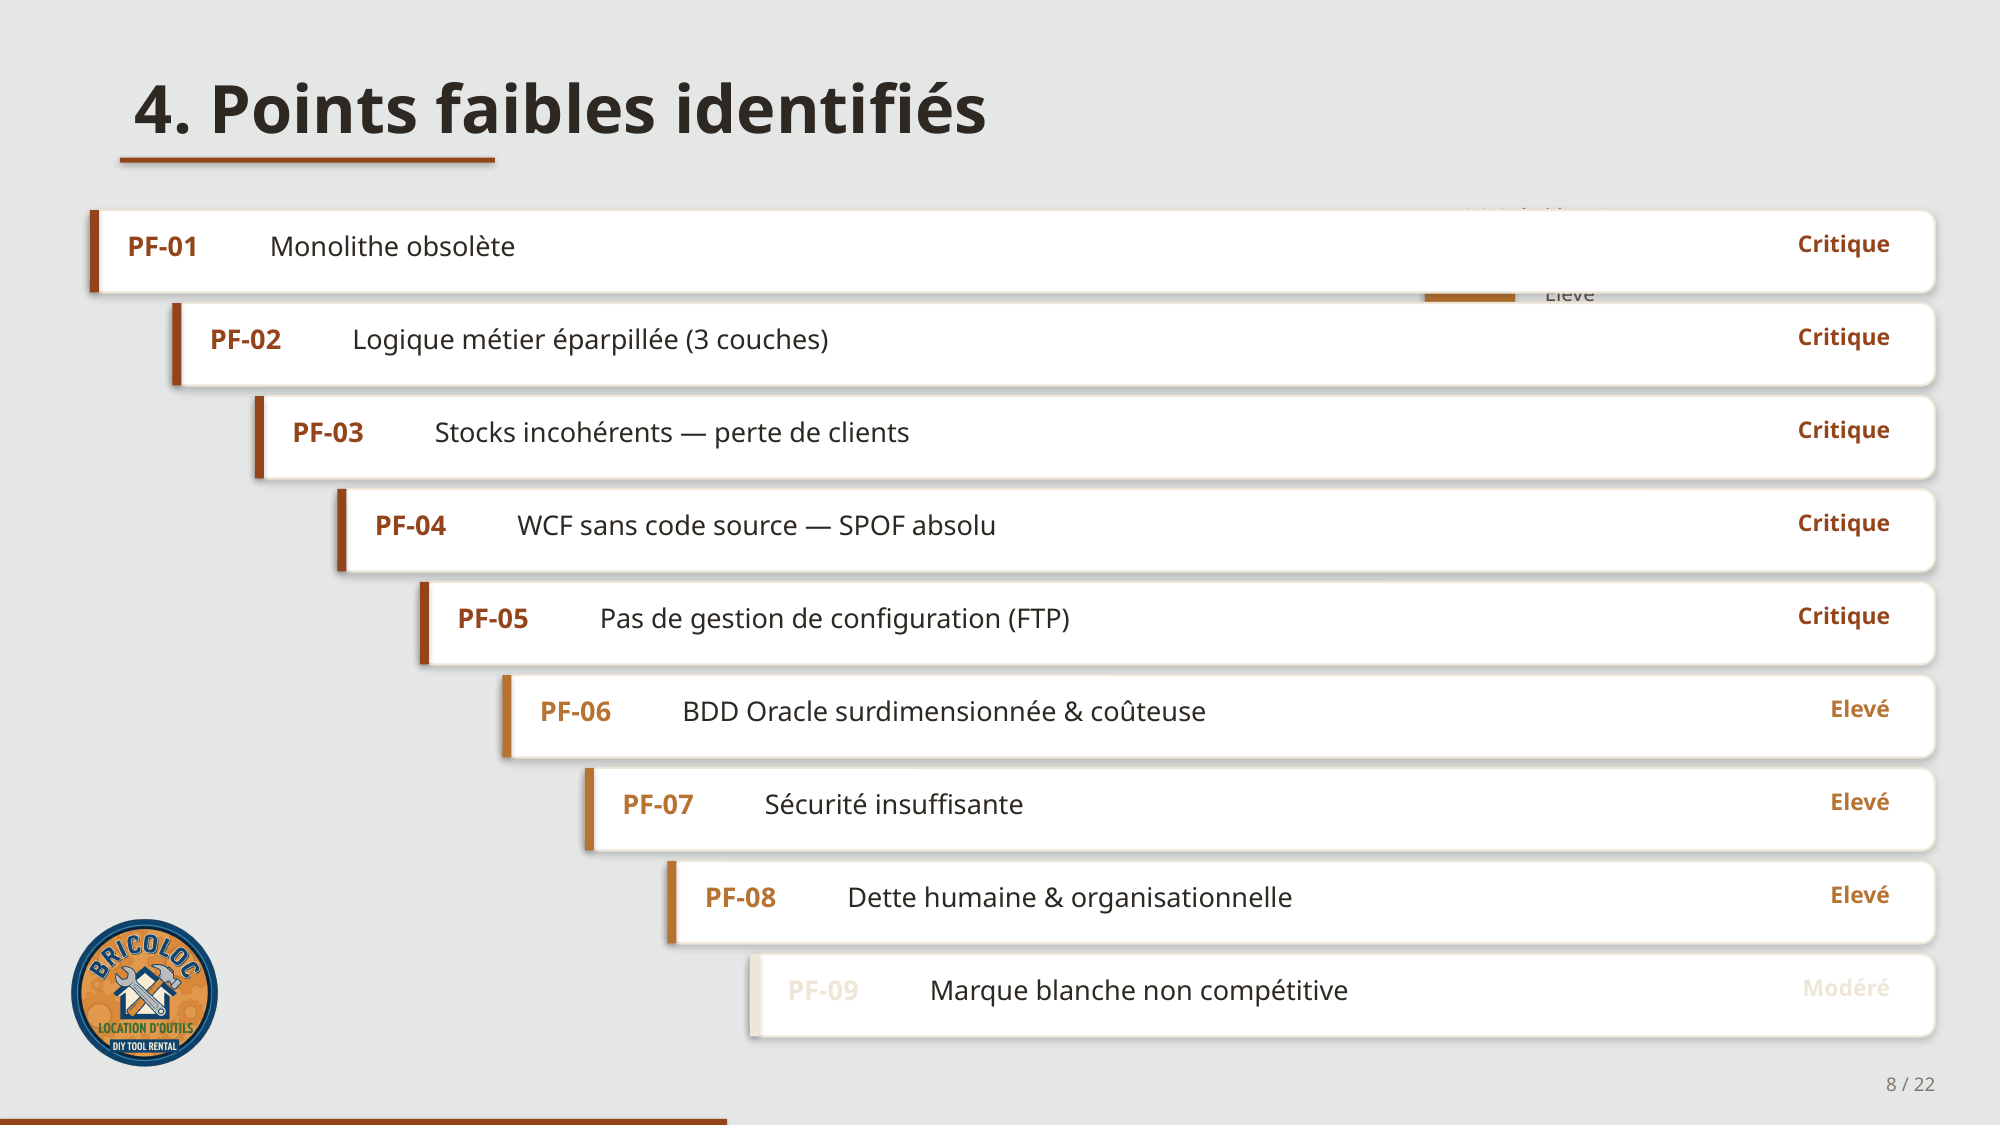

4. Points faibles identifiés
Criticité décroissante
PF-01
Monolithe obsolète
Critique
Critique
Elevé
Modéré
PF-02
Logique métier éparpillée (3 couches)
Critique
PF-03
Stocks incohérents — perte de clients
Critique
PF-04
WCF sans code source — SPOF absolu
Critique
PF-05
Pas de gestion de configuration (FTP)
Critique
PF-06
BDD Oracle surdimensionnée & coûteuse
Elevé
PF-07
Sécurité insuffisante
Elevé
PF-08
Dette humaine & organisationnelle
Elevé
PF-09
Marque blanche non compétitive
Modéré
8 / 22